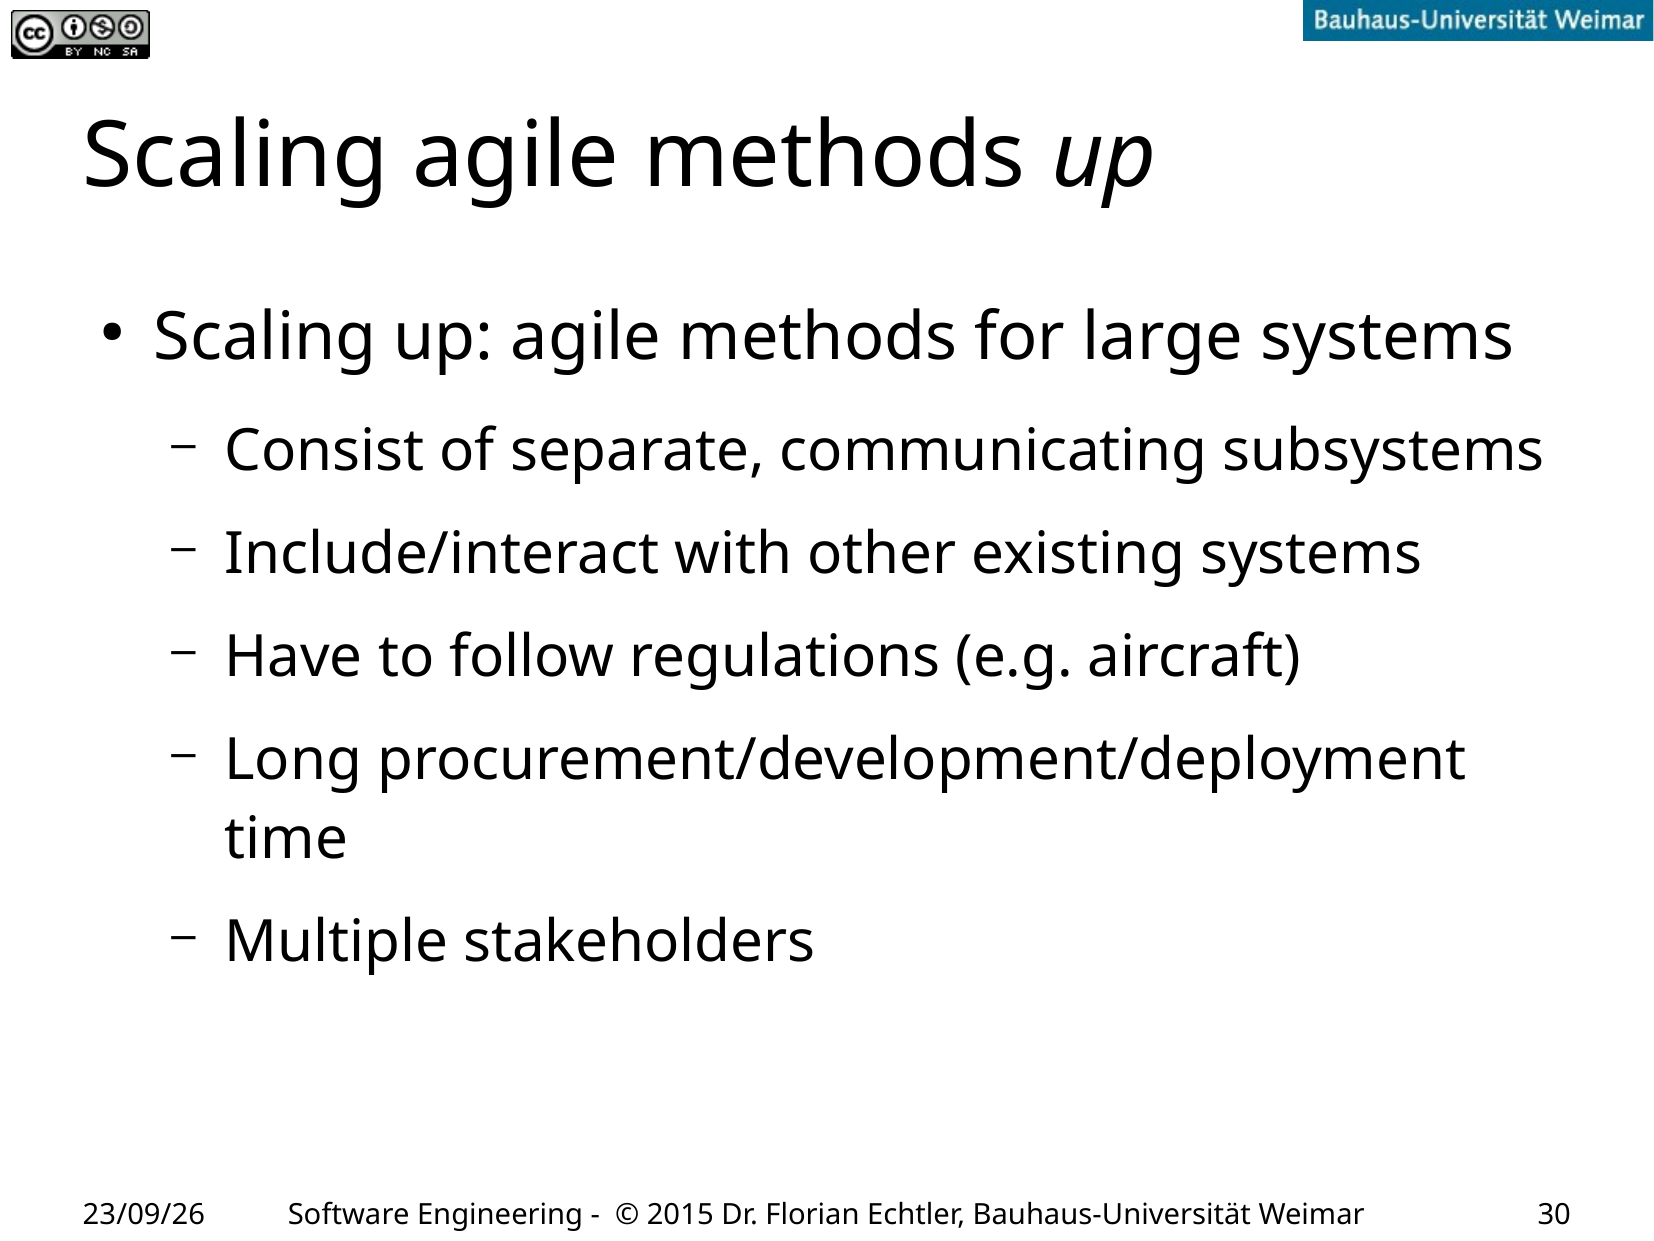

# Scaling agile methods up
Scaling up: agile methods for large systems
Consist of separate, communicating subsystems
Include/interact with other existing systems
Have to follow regulations (e.g. aircraft)
Long procurement/development/deployment time
Multiple stakeholders
Software Engineering - © 2015 Dr. Florian Echtler, Bauhaus-Universität Weimar
30